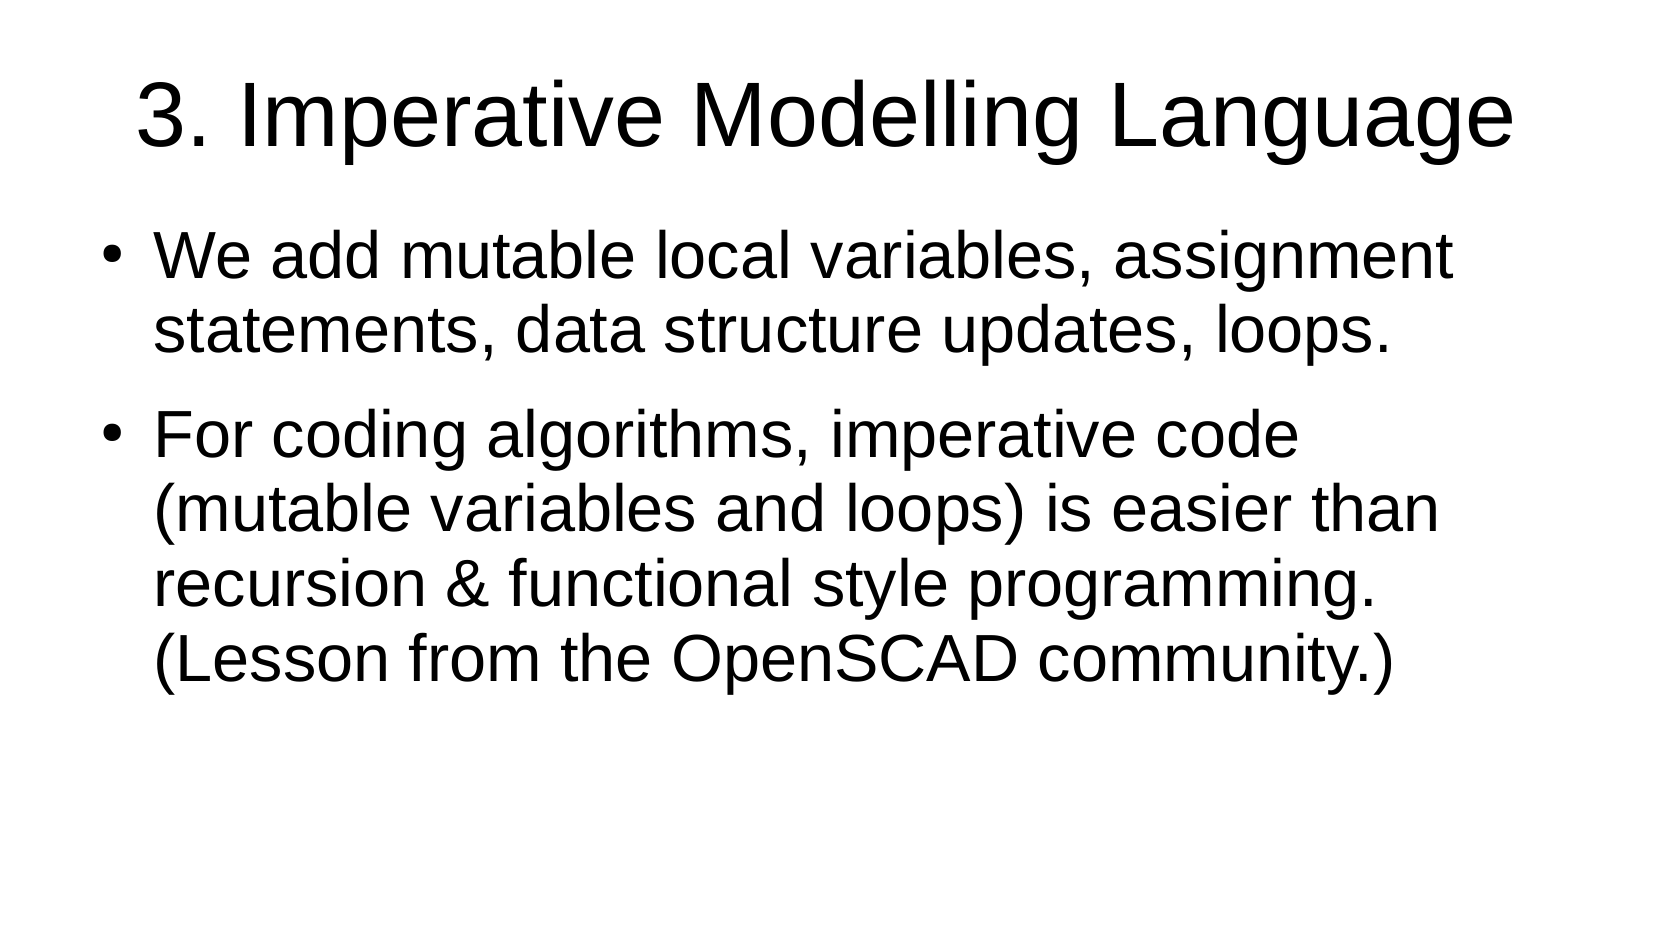

# 3. Imperative Modelling Language
We add mutable local variables, assignment statements, data structure updates, loops.
For coding algorithms, imperative code (mutable variables and loops) is easier than recursion & functional style programming. (Lesson from the OpenSCAD community.)